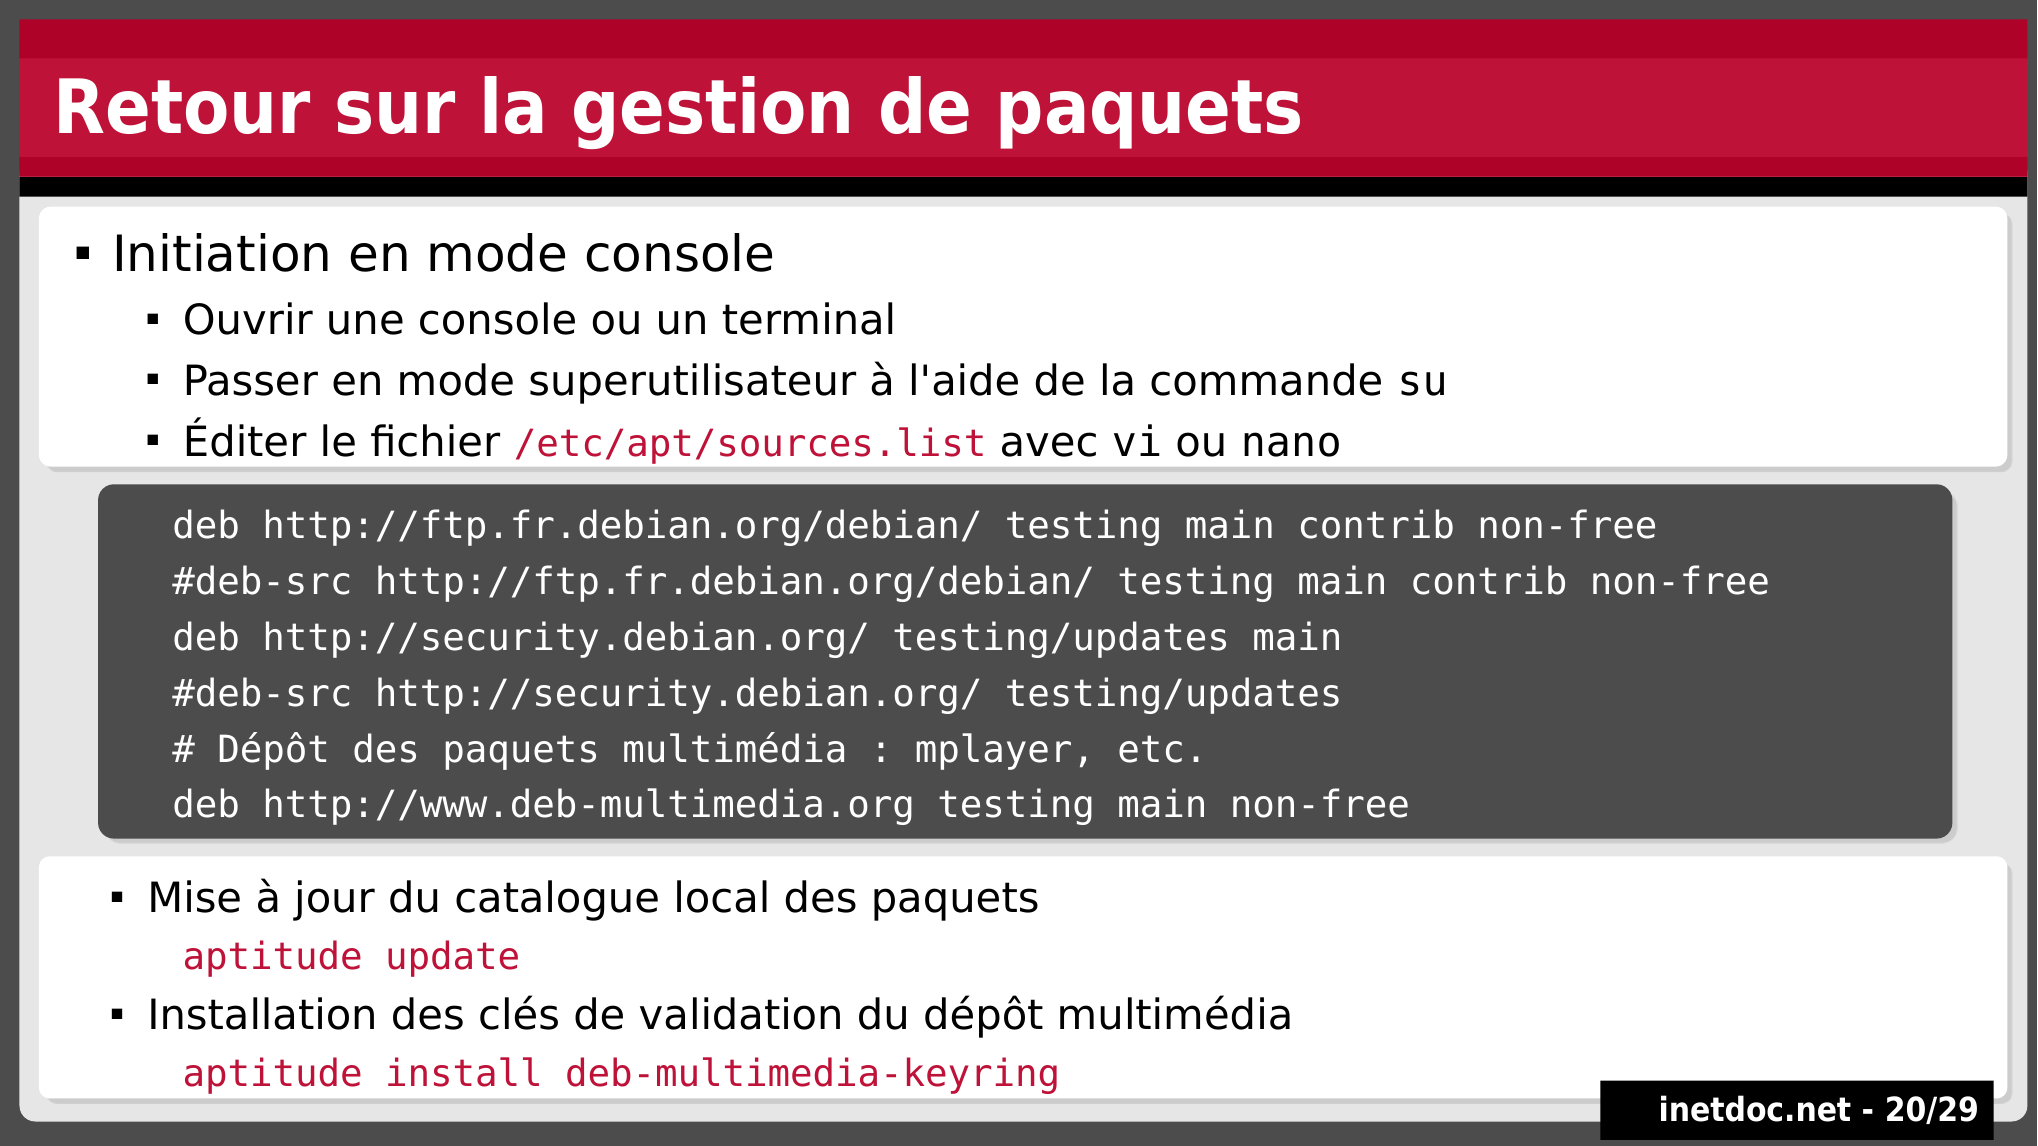

Retour sur la gestion de paquets
Initiation en mode console
Ouvrir une console ou un terminal
Passer en mode superutilisateur à l'aide de la commande su
Éditer le fichier /etc/apt/sources.list avec vi ou nano
deb http://ftp.fr.debian.org/debian/ testing main contrib non-free
#deb-src http://ftp.fr.debian.org/debian/ testing main contrib non-free
deb http://security.debian.org/ testing/updates main
#deb-src http://security.debian.org/ testing/updates
# Dépôt des paquets multimédia : mplayer, etc.
deb http://www.deb-multimedia.org testing main non-free
Mise à jour du catalogue local des paquets
aptitude update
Installation des clés de validation du dépôt multimédia
aptitude install deb-multimedia-keyring
inetdoc.net - /29